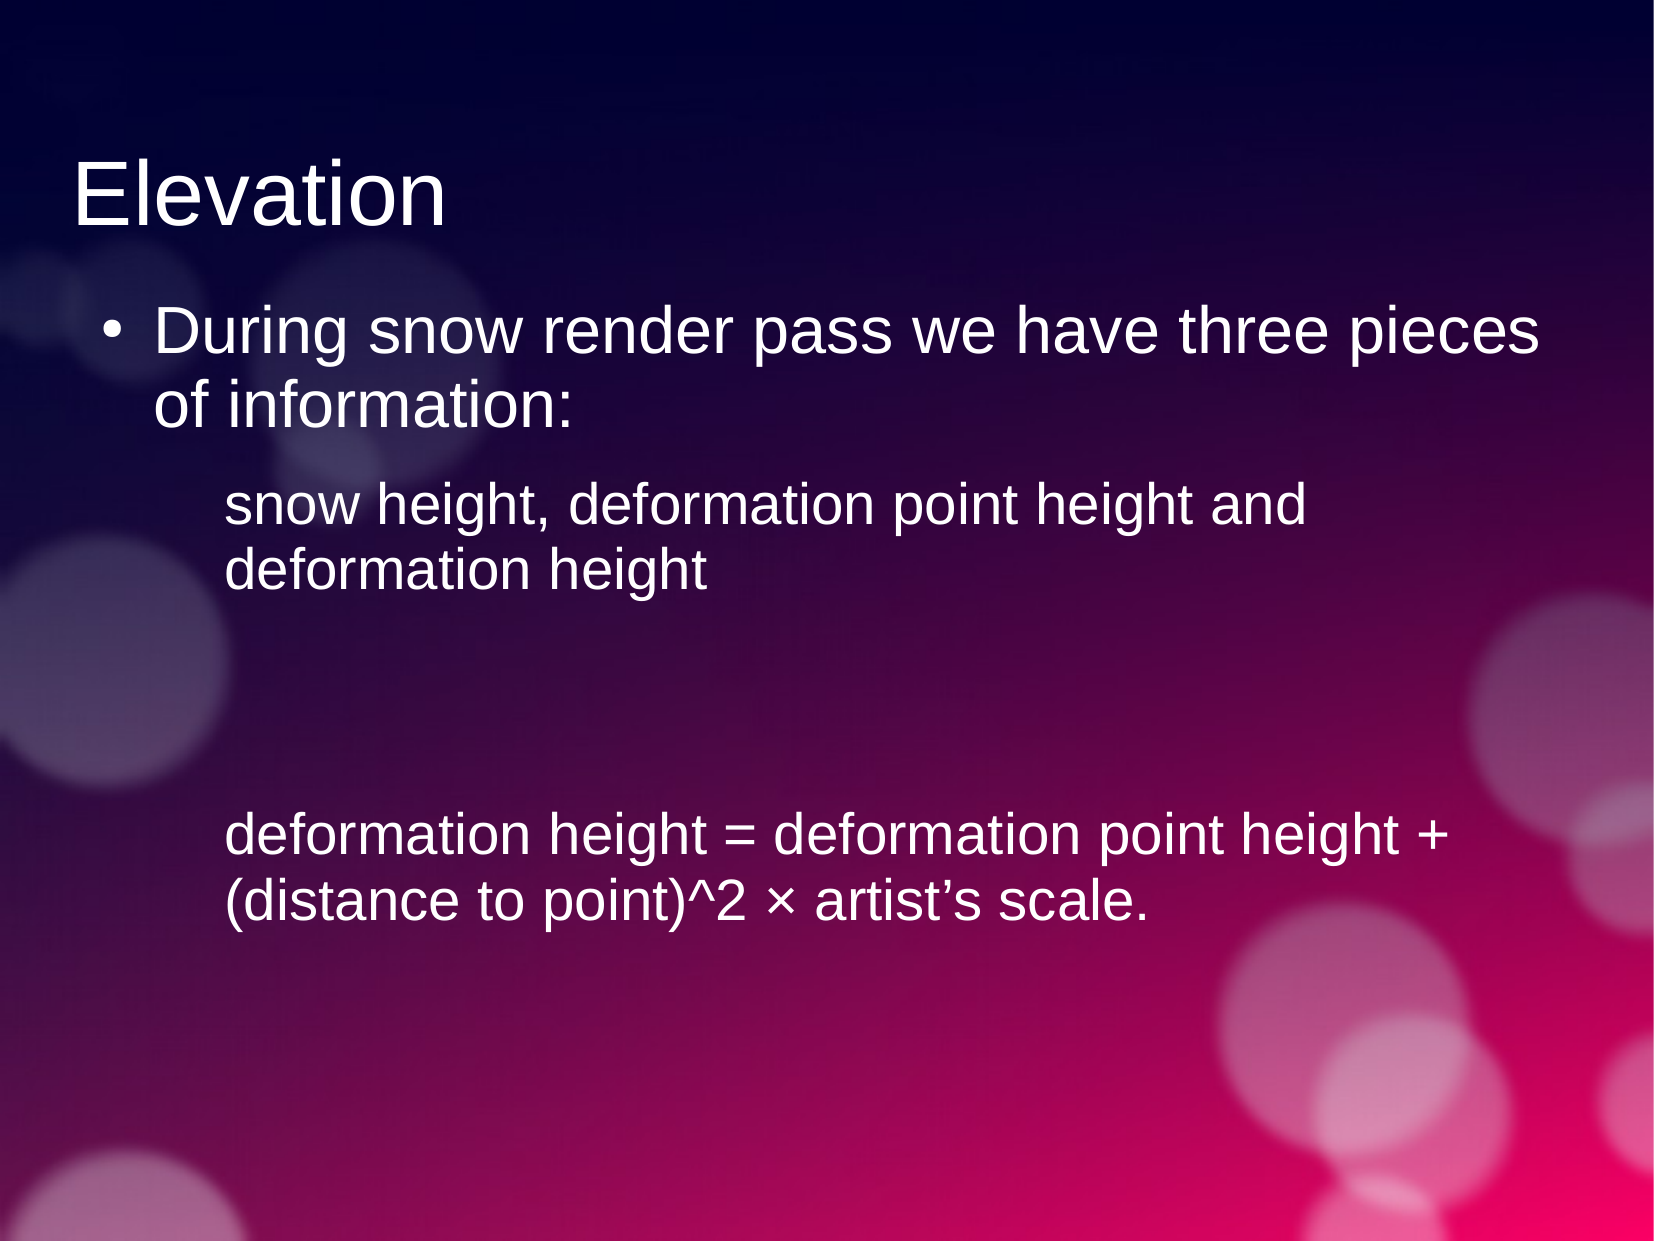

# Elevation
During snow render pass we have three pieces of information:
snow height, deformation point height and deformation height
deformation height = deformation point height + (distance to point)^2 × artist’s scale.